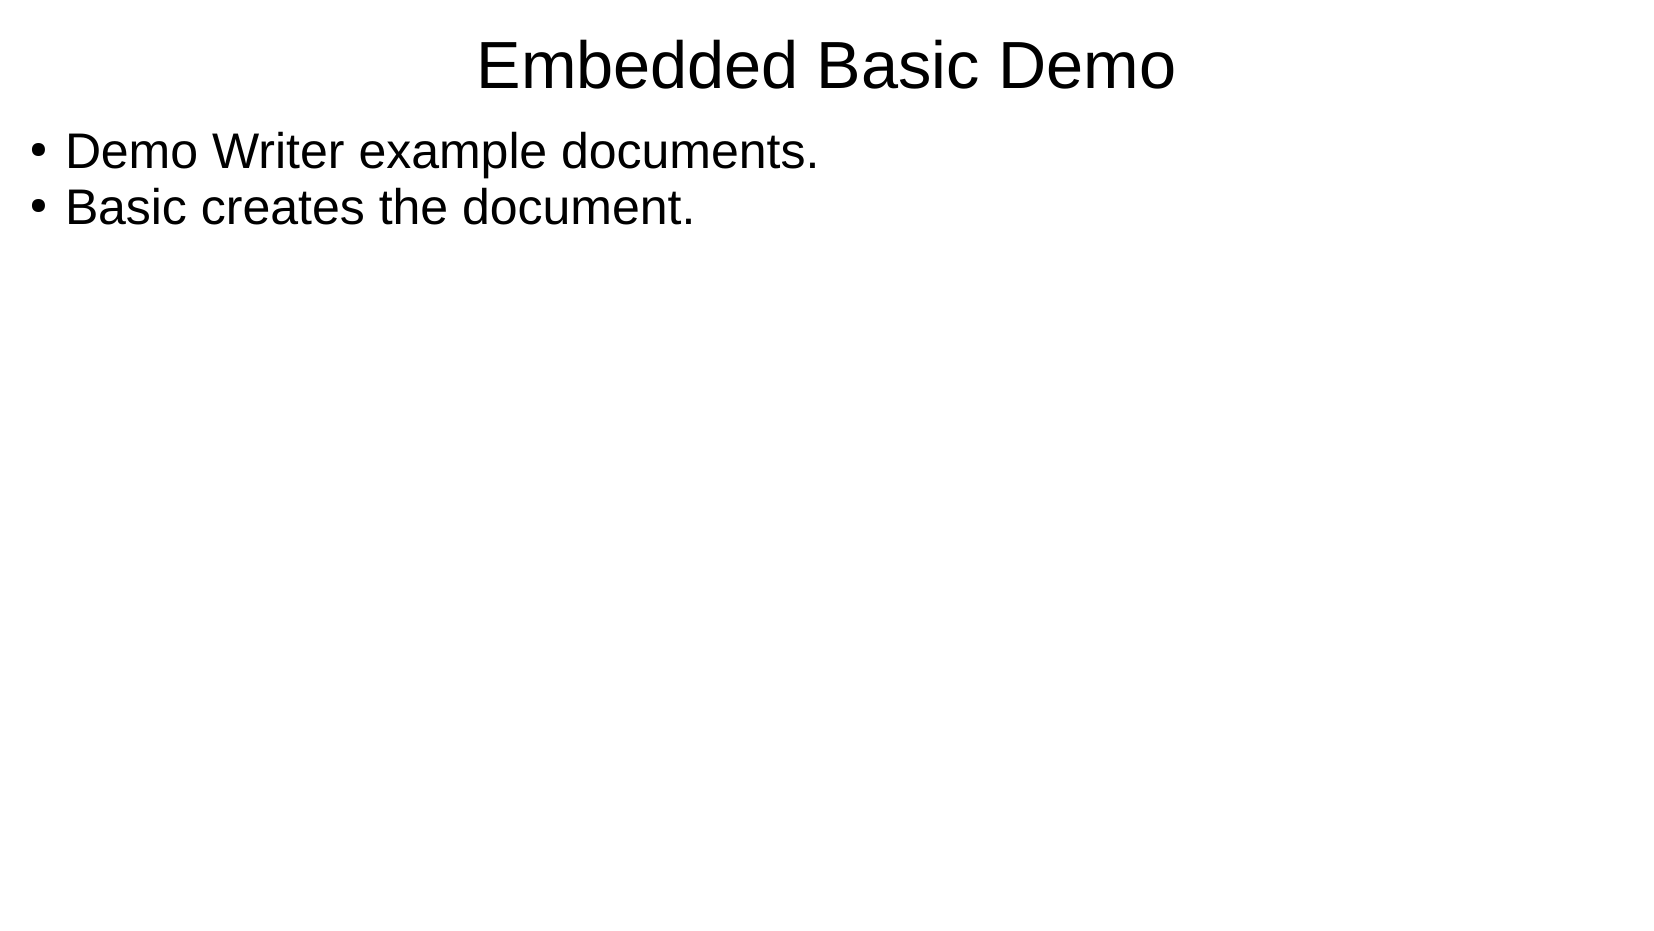

# Embedded Basic Demo
Demo Writer example documents.
Basic creates the document.